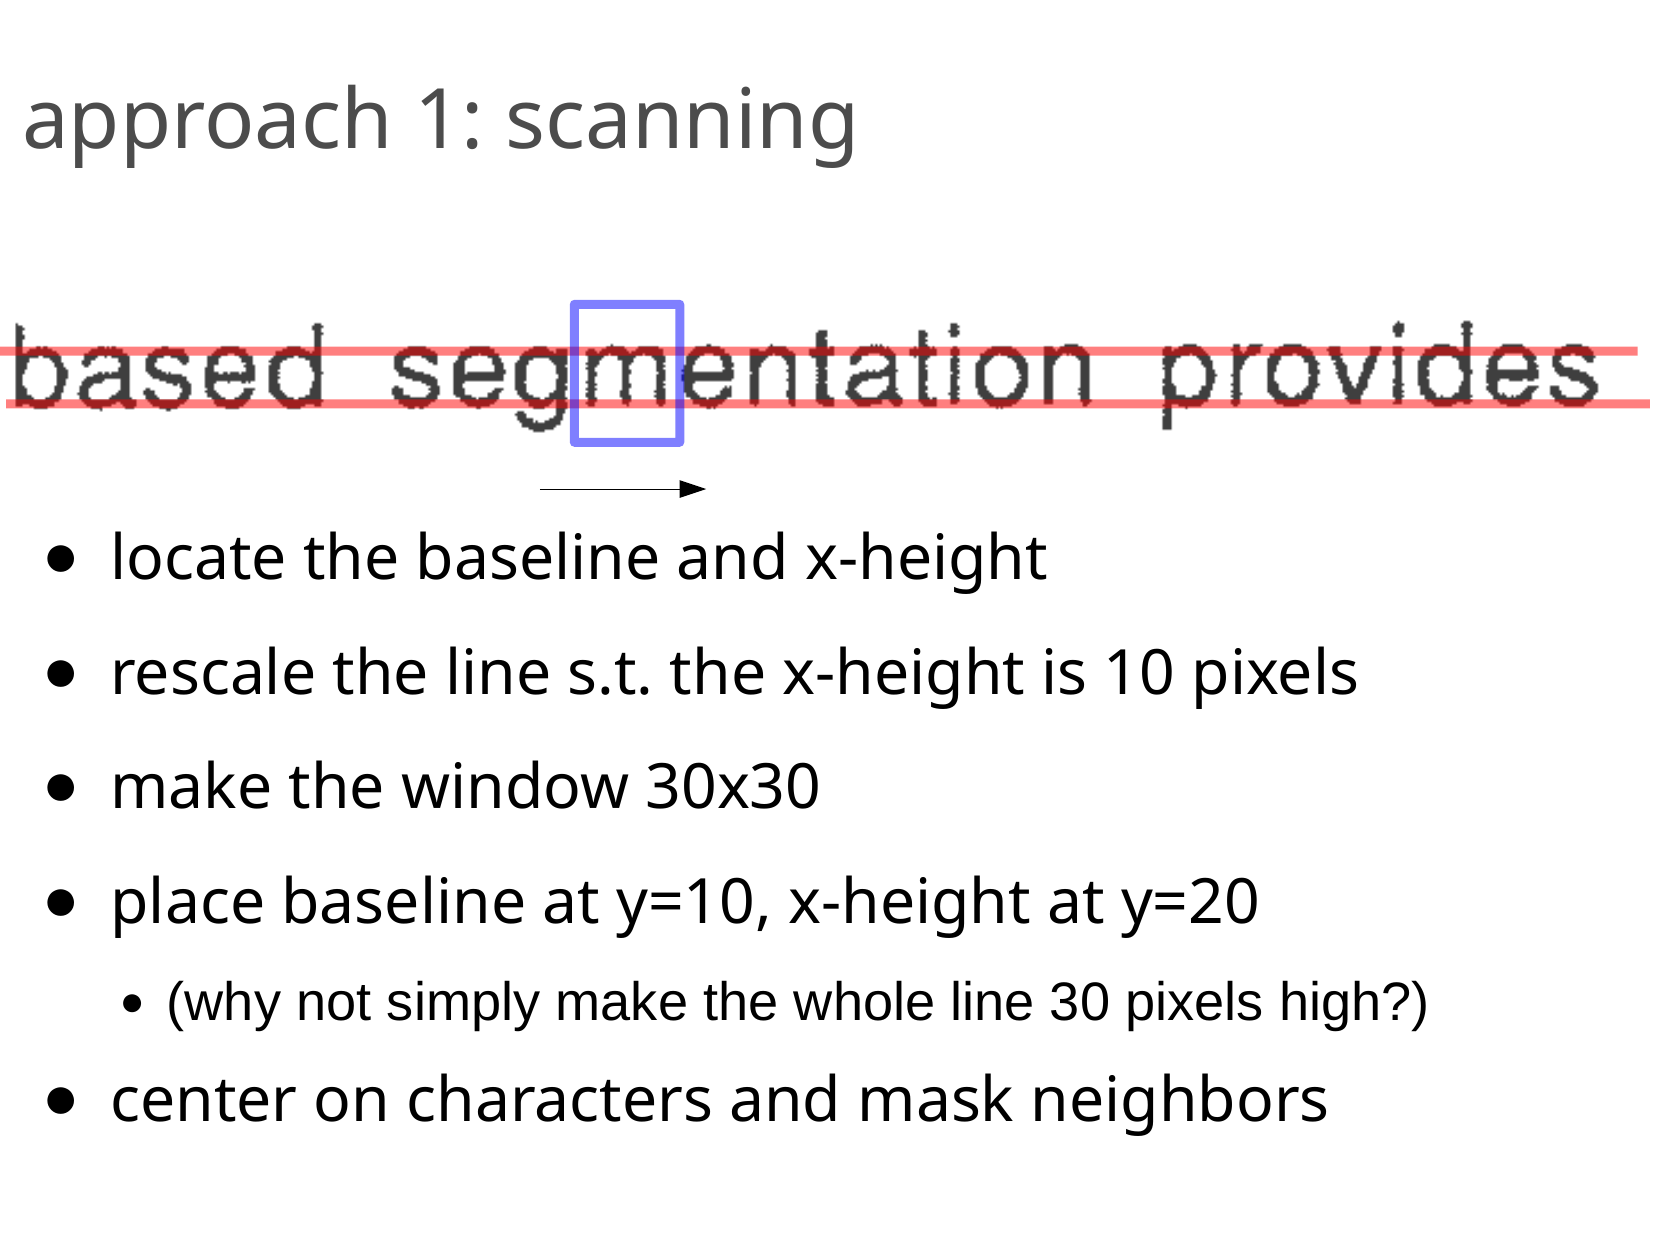

# approach 1: scanning
locate the baseline and x-height
rescale the line s.t. the x-height is 10 pixels
make the window 30x30
place baseline at y=10, x-height at y=20
(why not simply make the whole line 30 pixels high?)
center on characters and mask neighbors